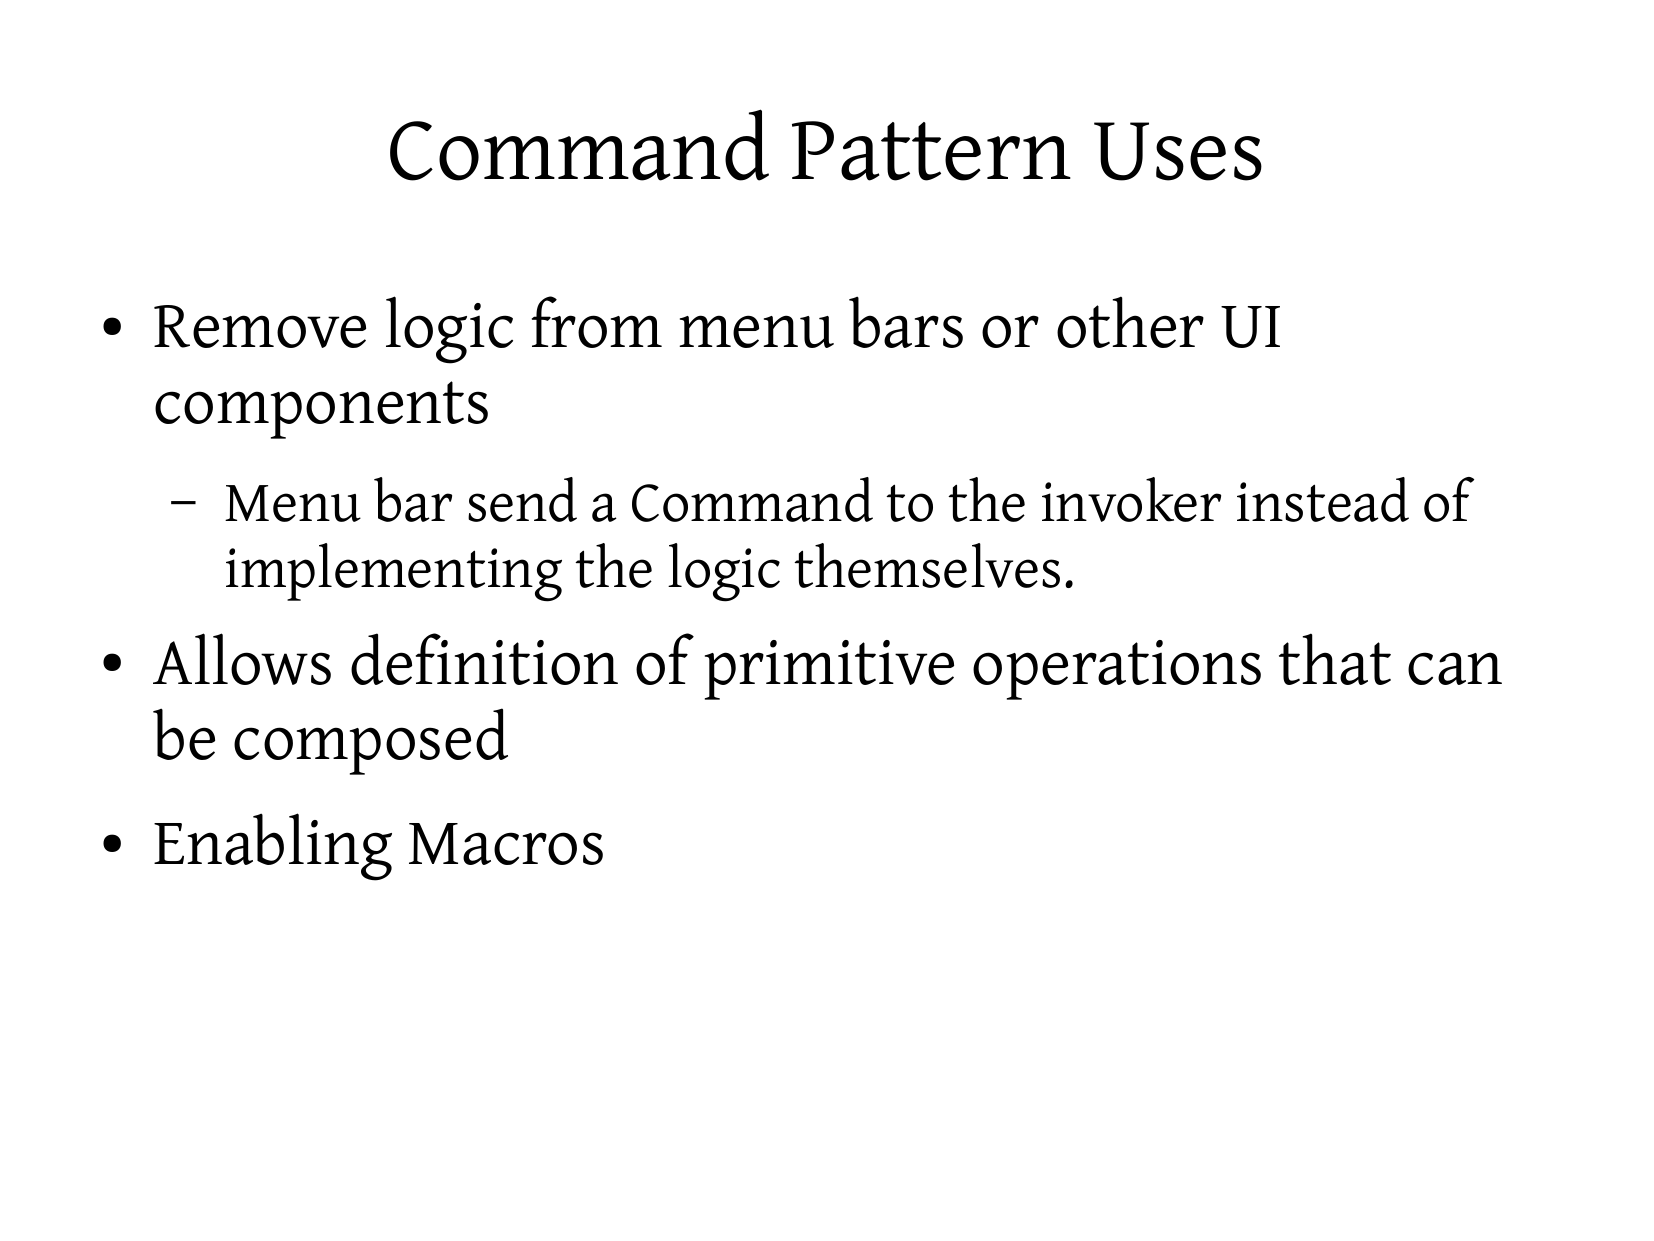

# Command Pattern Uses
Remove logic from menu bars or other UI components
Menu bar send a Command to the invoker instead of implementing the logic themselves.
Allows definition of primitive operations that can be composed
Enabling Macros